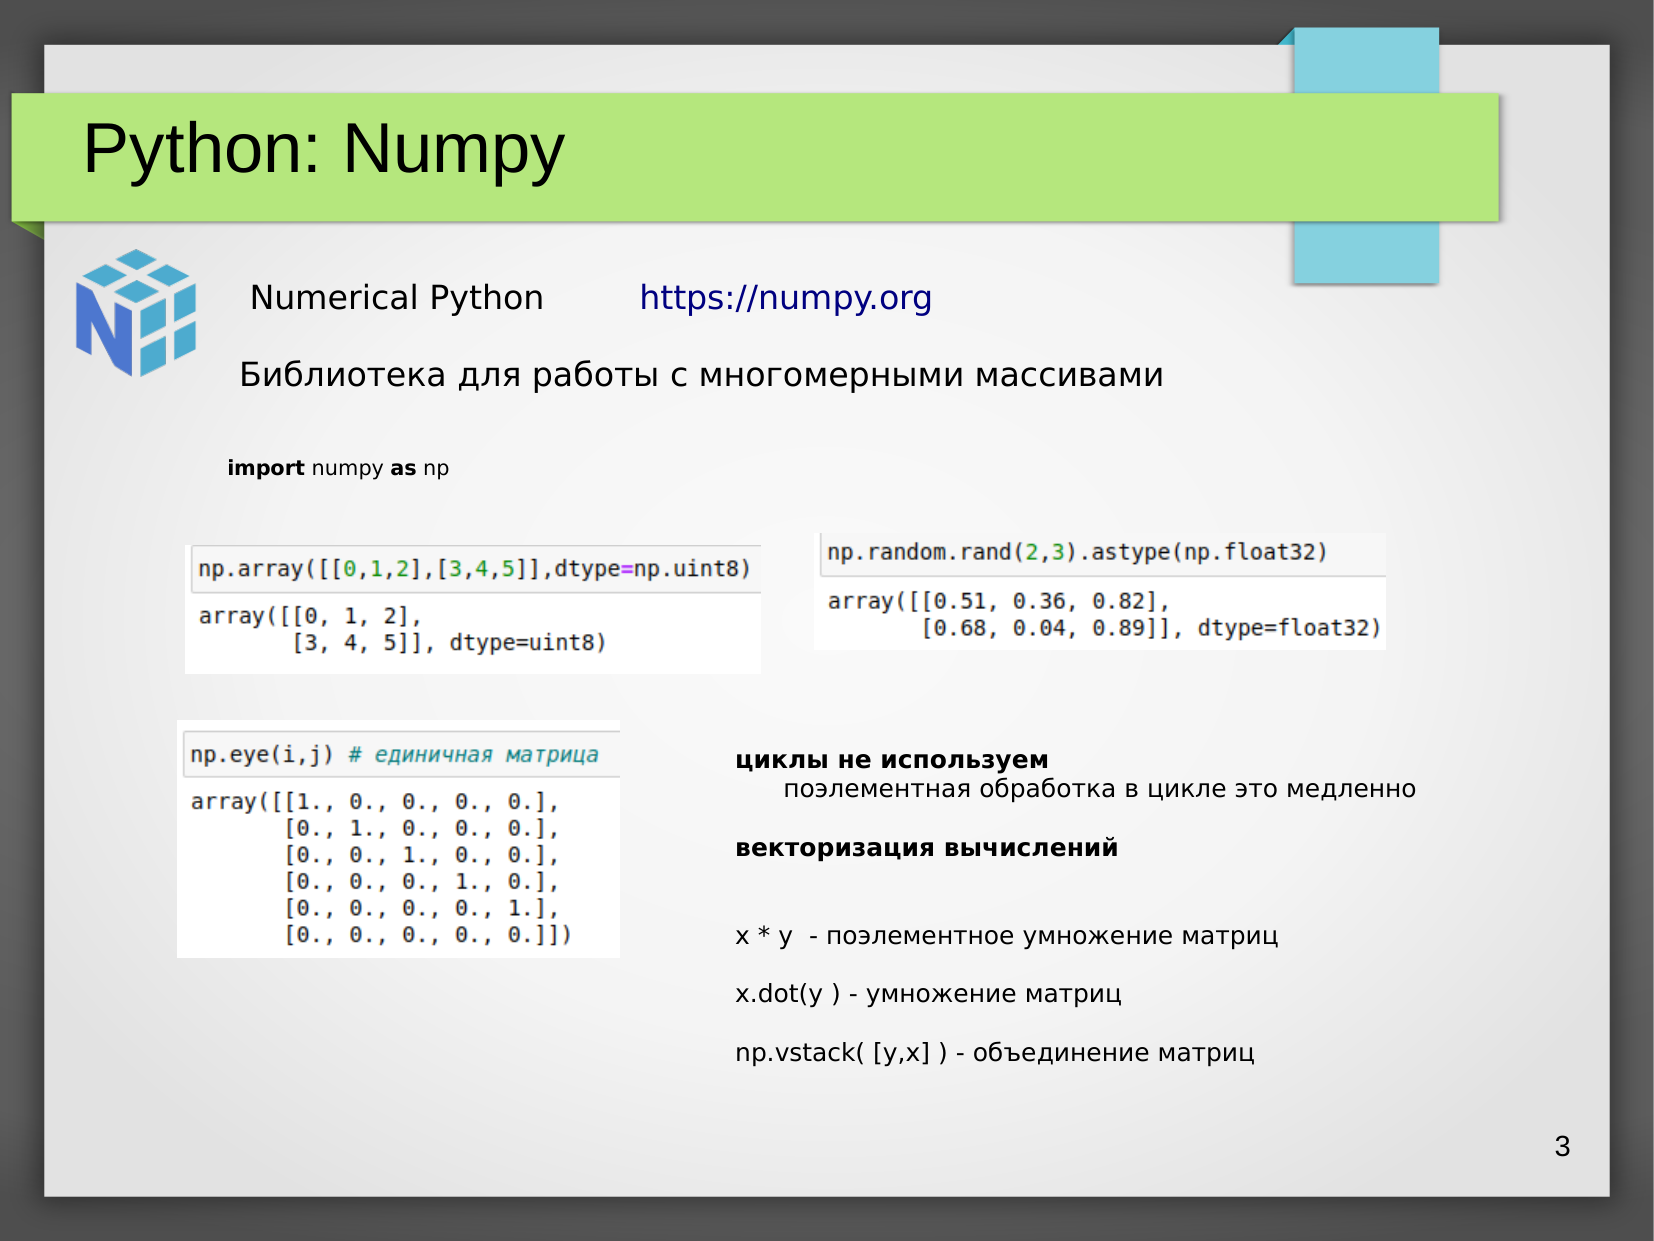

# Python: Numpy
 Numerical Python https://numpy.org
Библиотека для работы с многомерными массивами
import numpy as np
циклы не используем
 поэлементная обработка в цикле это медленно
векторизация вычислений
x * y - поэлементное умножение матриц
x.dot(y ) - умножение матриц
np.vstack( [y,x] ) - объединение матриц
3